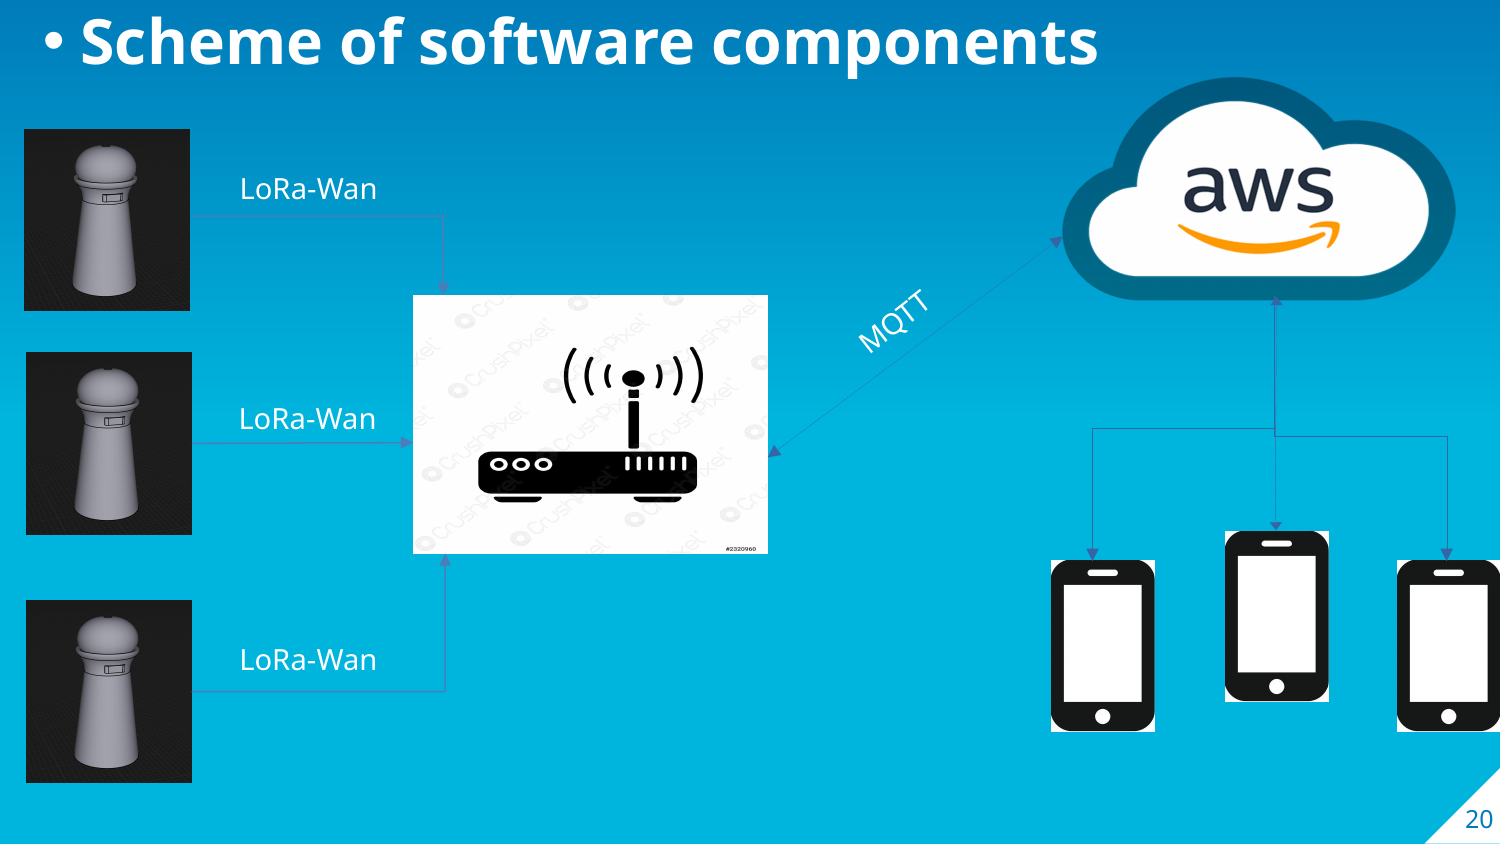

# Scheme of software components
LoRa-Wan
MQTT
LoRa-Wan
LoRa-Wan